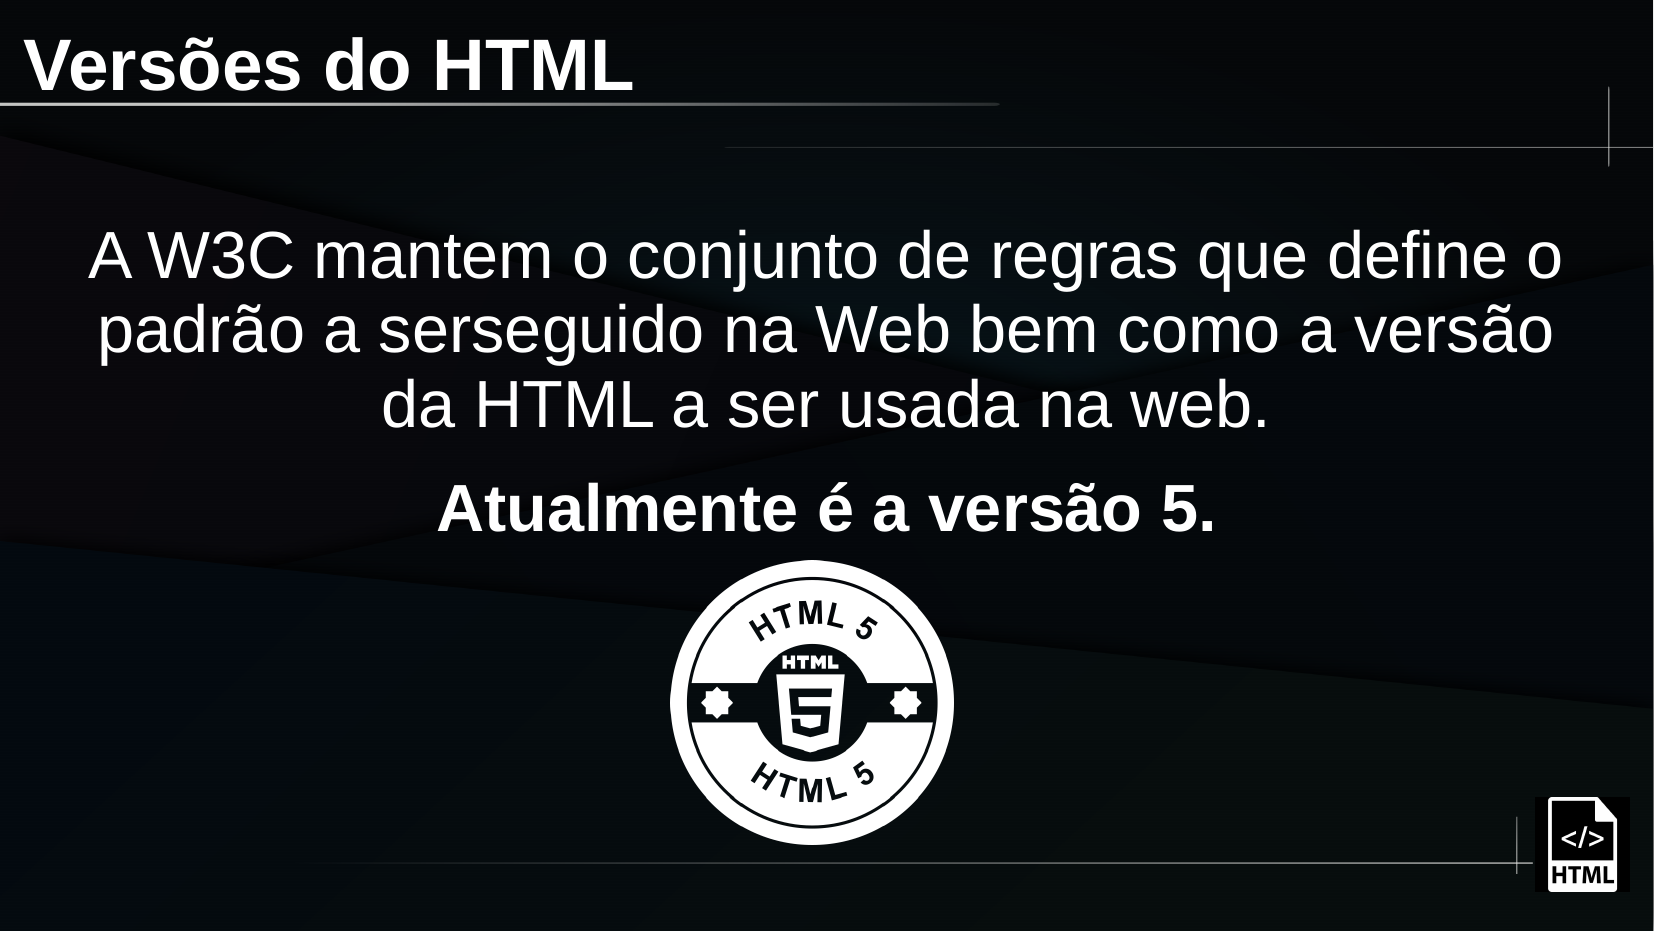

# Versões do HTML
A W3C mantem o conjunto de regras que define o padrão a serseguido na Web bem como a versão da HTML a ser usada na web.
Atualmente é a versão 5.